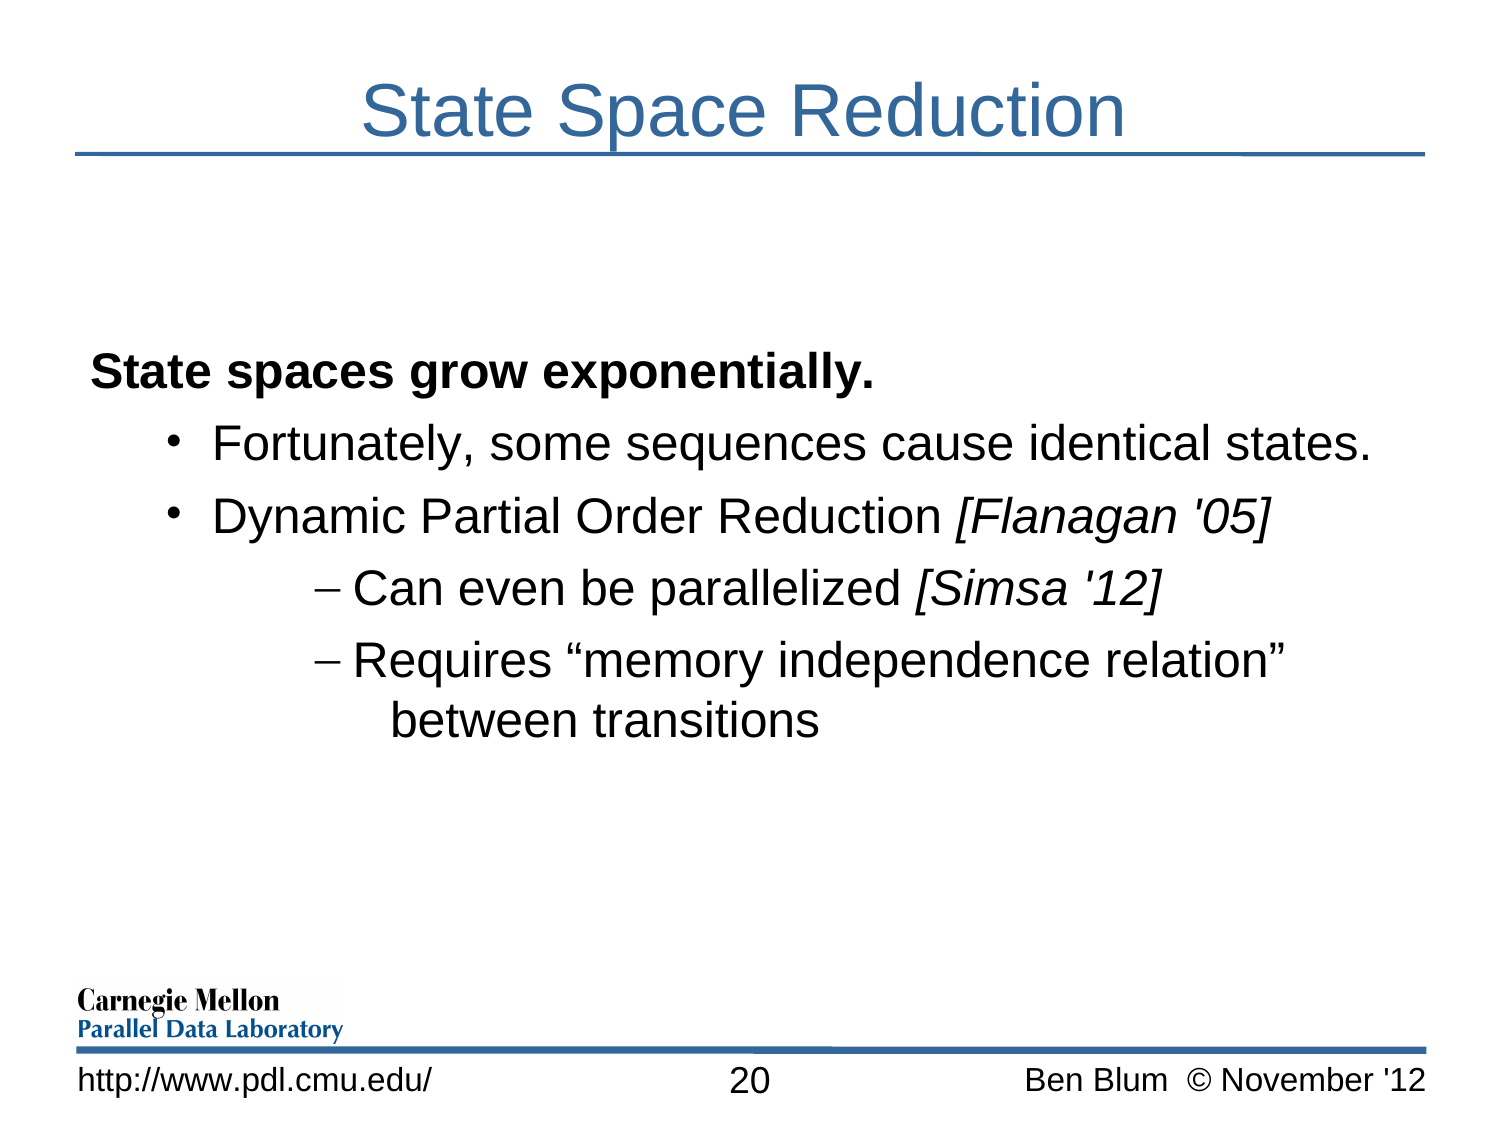

# State Space Reduction
State spaces grow exponentially.
Fortunately, some sequences cause identical states.
Dynamic Partial Order Reduction [Flanagan '05]
Can even be parallelized [Simsa '12]
Requires “memory independence relation” between transitions
20